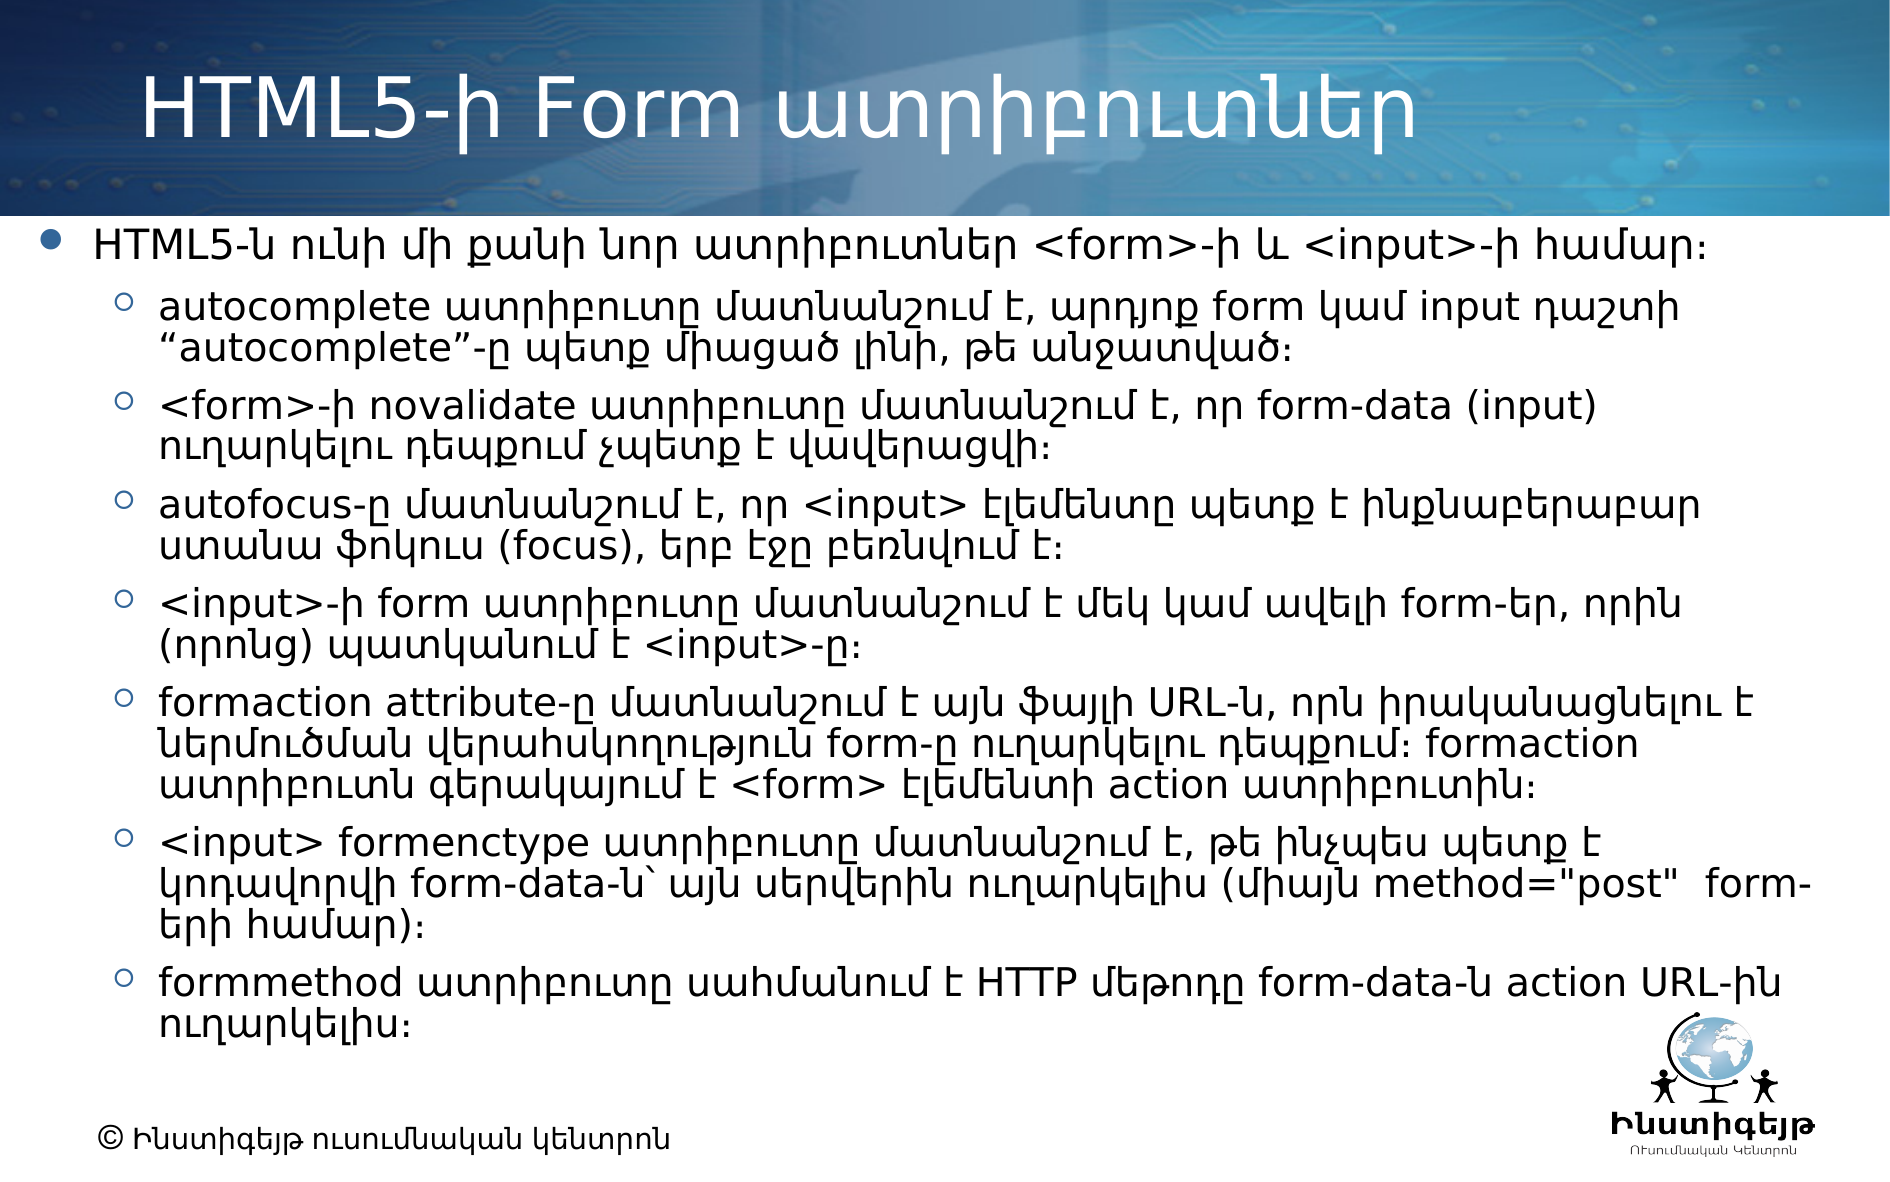

HTML5-ի Form ատրիբուտներ
# HTML5-ն ունի մի քանի նոր ատրիբուտներ <form>-ի և <input>-ի համար։
autocomplete ատրիբուտը մատնանշում է, արդյոք form կամ input դաշտի “autocomplete”-ը պետք միացած լինի, թե անջատված։
<form>-ի novalidate ատրիբուտը մատնանշում է, որ form-data (input) ուղարկելու դեպքում չպետք է վավերացվի։
autofocus-ը մատնանշում է, որ <input> էլեմենտը պետք է ինքնաբերաբար ստանա ֆոկուս (focus), երբ էջը բեռնվում է։
<input>-ի form ատրիբուտը մատնանշում է մեկ կամ ավելի form-եր, որին (որոնց) պատկանում է <input>-ը։
formaction attribute-ը մատնանշում է այն ֆայլի URL-ն, որն իրականացնելու է ներմուծման վերահսկողություն form-ը ուղարկելու դեպքում։ formaction ատրիբուտն գերակայում է <form> էլեմենտի action ատրիբուտին։
<input> formenctype ատրիբուտը մատնանշում է, թե ինչպես պետք է կոդավորվի form-data-ն՝ այն սերվերին ուղարկելիս (միայն method="post" form-երի համար)։
formmethod ատրիբուտը սահմանում է HTTP մեթոդը form-data-ն action URL-ին ուղարկելիս։